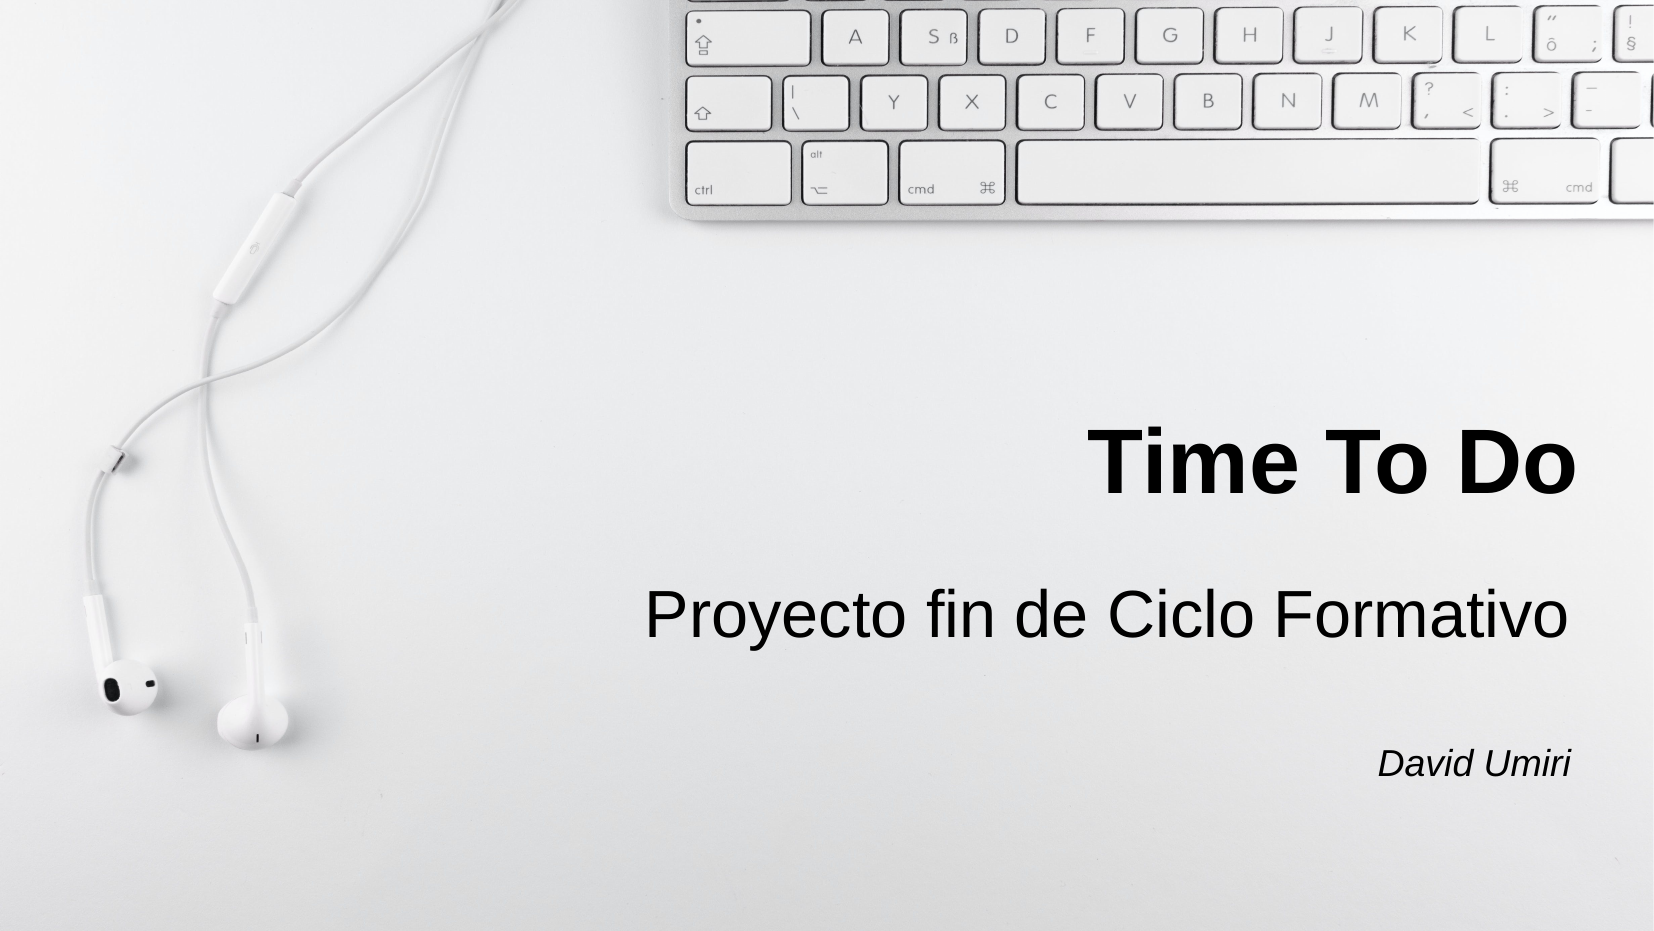

# Time To Do
Proyecto fin de Ciclo Formativo
David Umiri